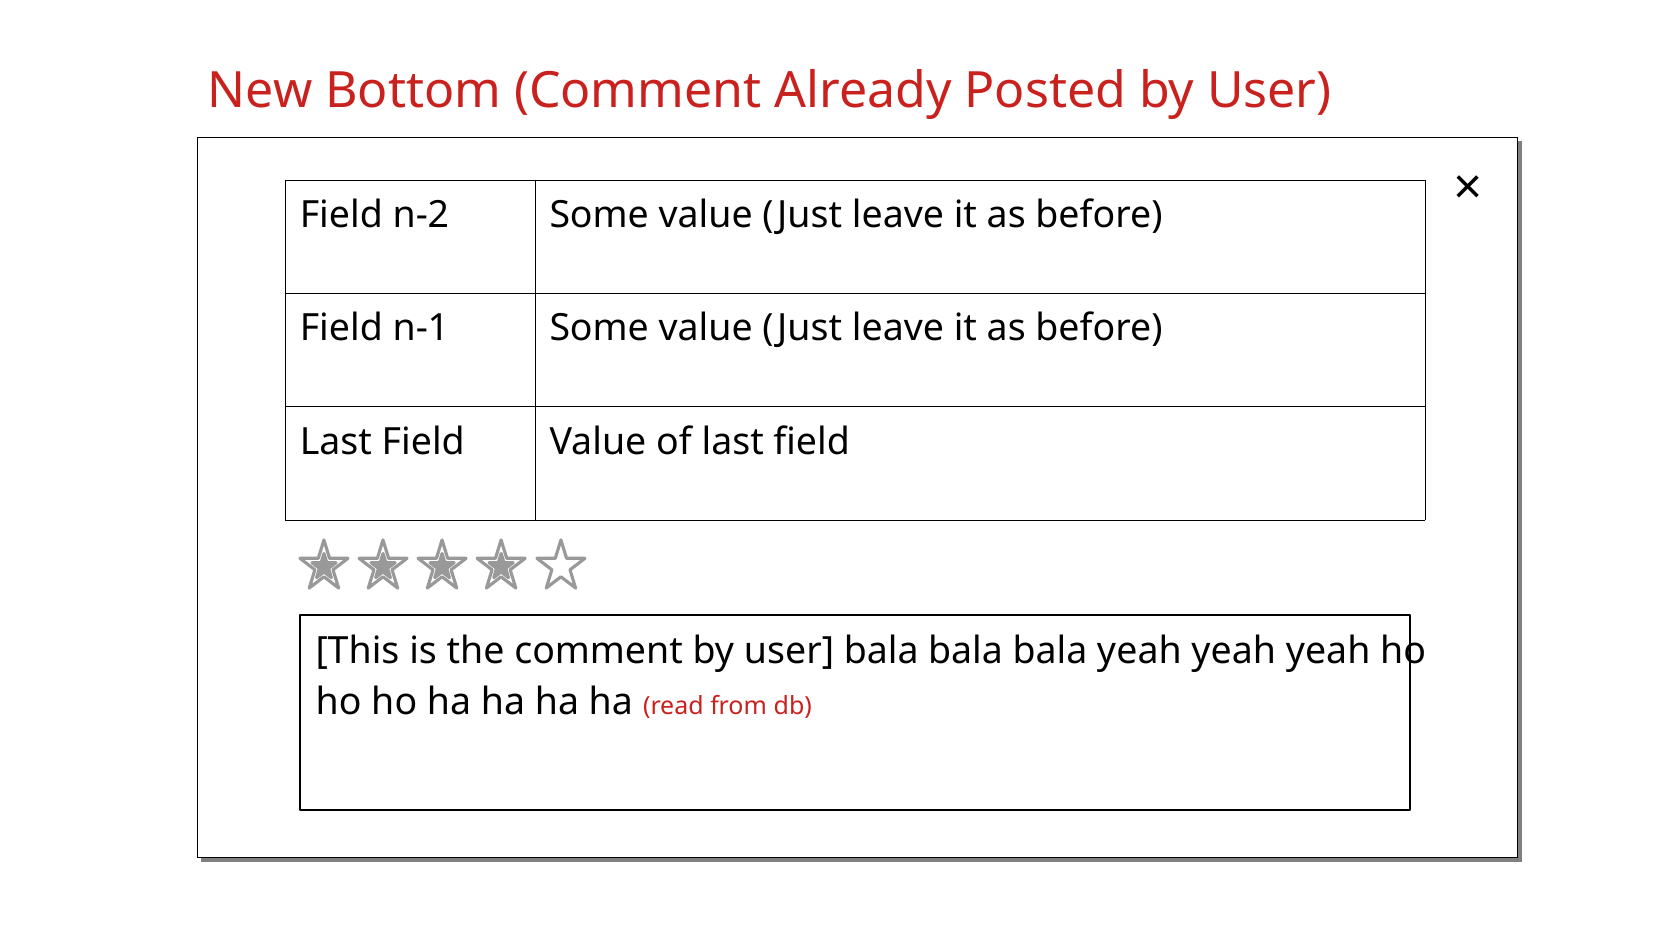

New Bottom (Comment Already Posted by User)
×
| Field n-2 | Some value (Just leave it as before) |
| --- | --- |
| Field n-1 | Some value (Just leave it as before) |
| Last Field | Value of last field |
[This is the comment by user] bala bala bala yeah yeah yeah ho
ho ho ha ha ha ha (read from db)